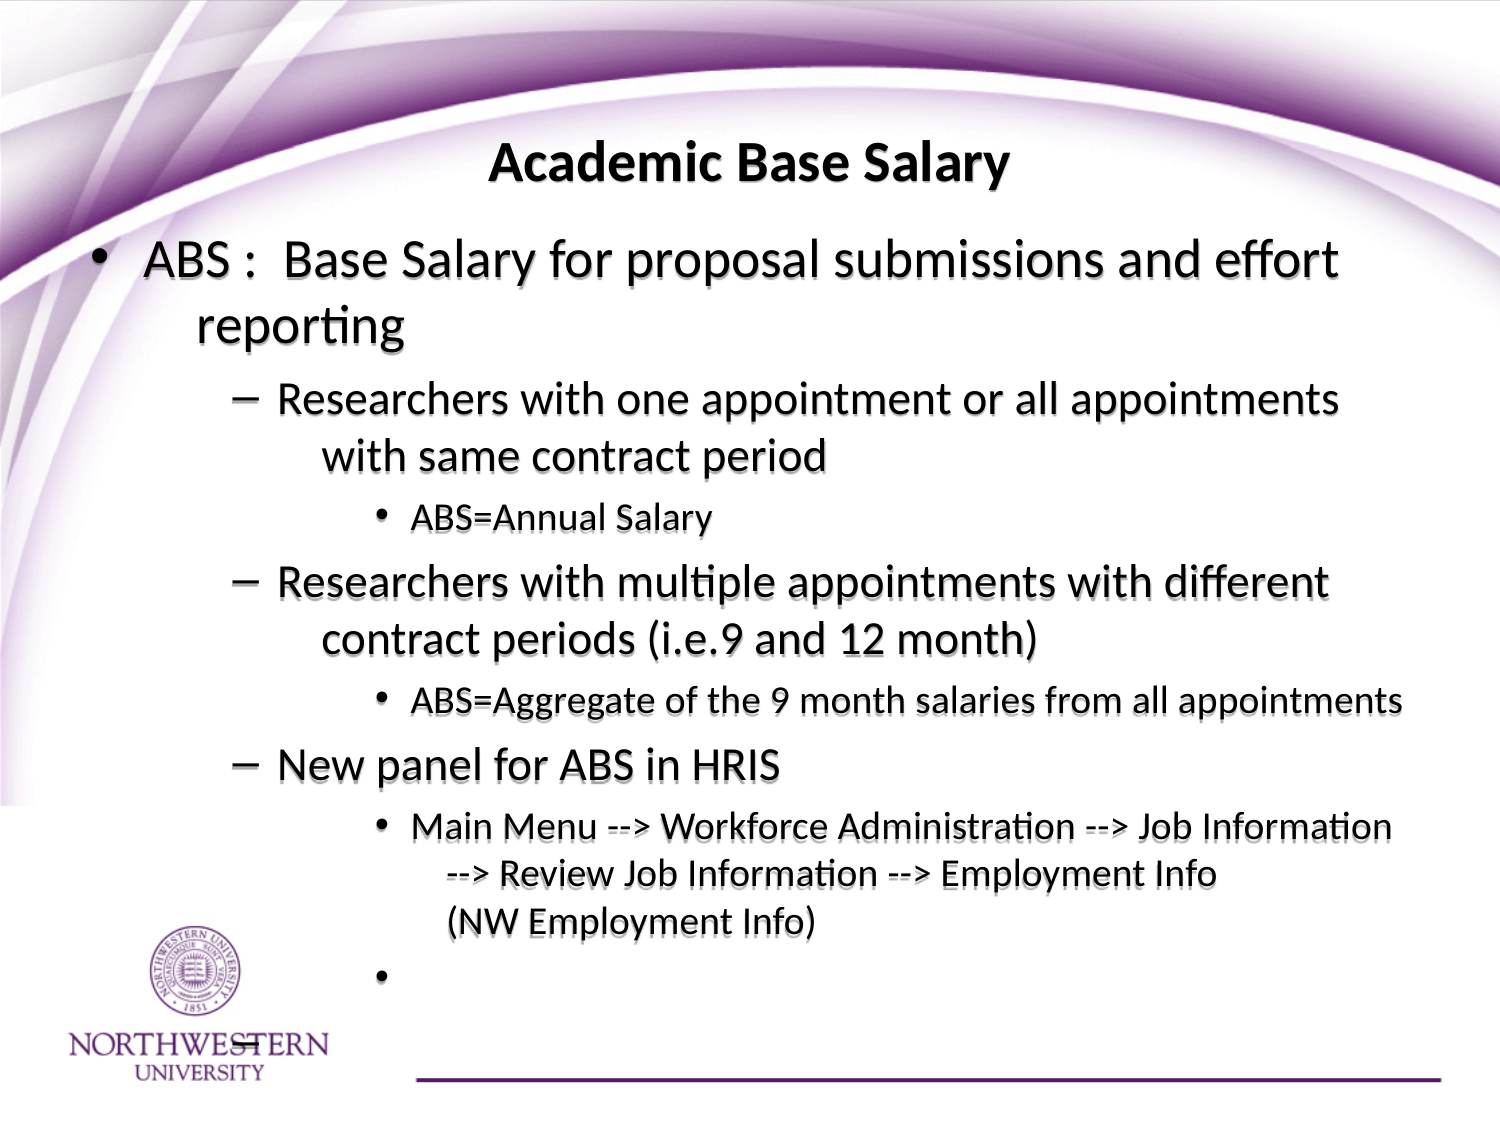

# Academic Base Salary
ABS : Base Salary for proposal submissions and effort reporting
Researchers with one appointment or all appointments with same contract period
ABS=Annual Salary
Researchers with multiple appointments with different contract periods (i.e.9 and 12 month)
ABS=Aggregate of the 9 month salaries from all appointments
New panel for ABS in HRIS
Main Menu --> Workforce Administration --> Job Information --> Review Job Information --> Employment Info
(NW Employment Info)